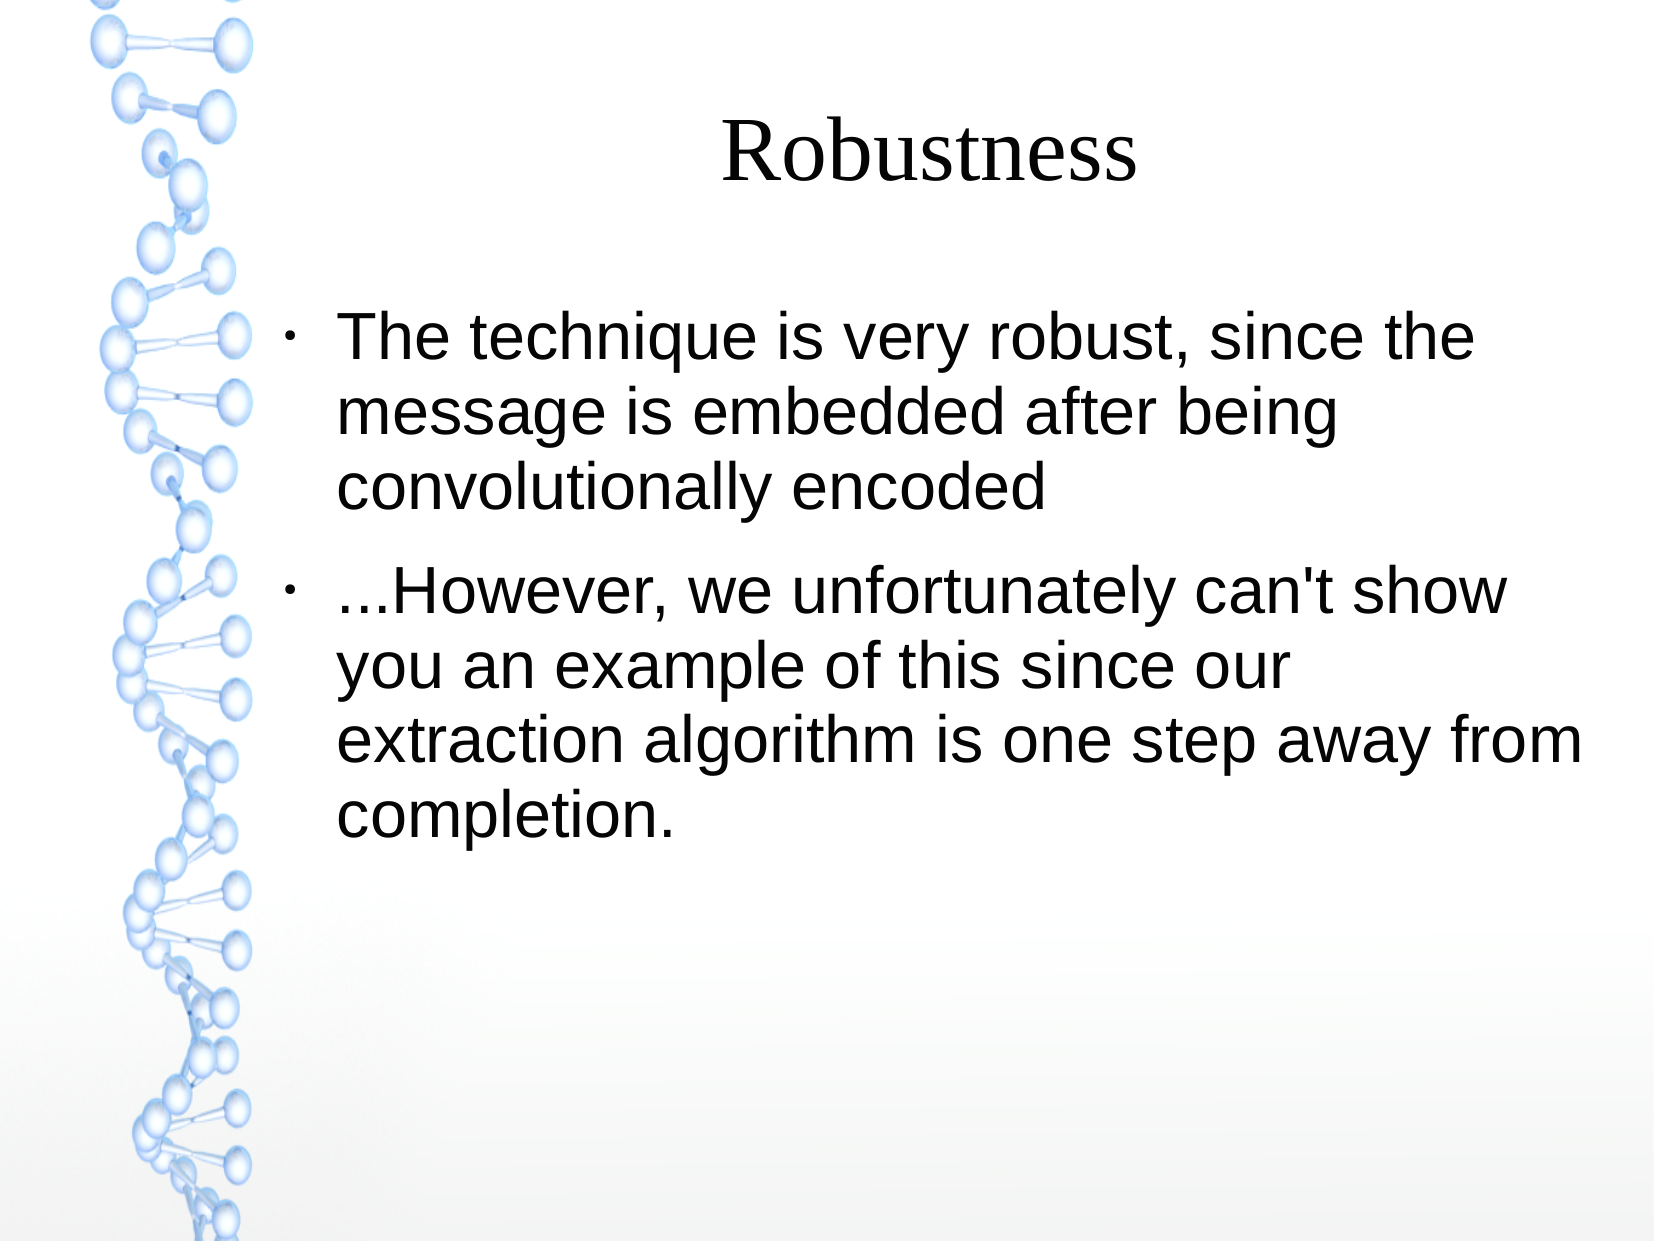

# Robustness
The technique is very robust, since the message is embedded after being convolutionally encoded
...However, we unfortunately can't show you an example of this since our extraction algorithm is one step away from completion.